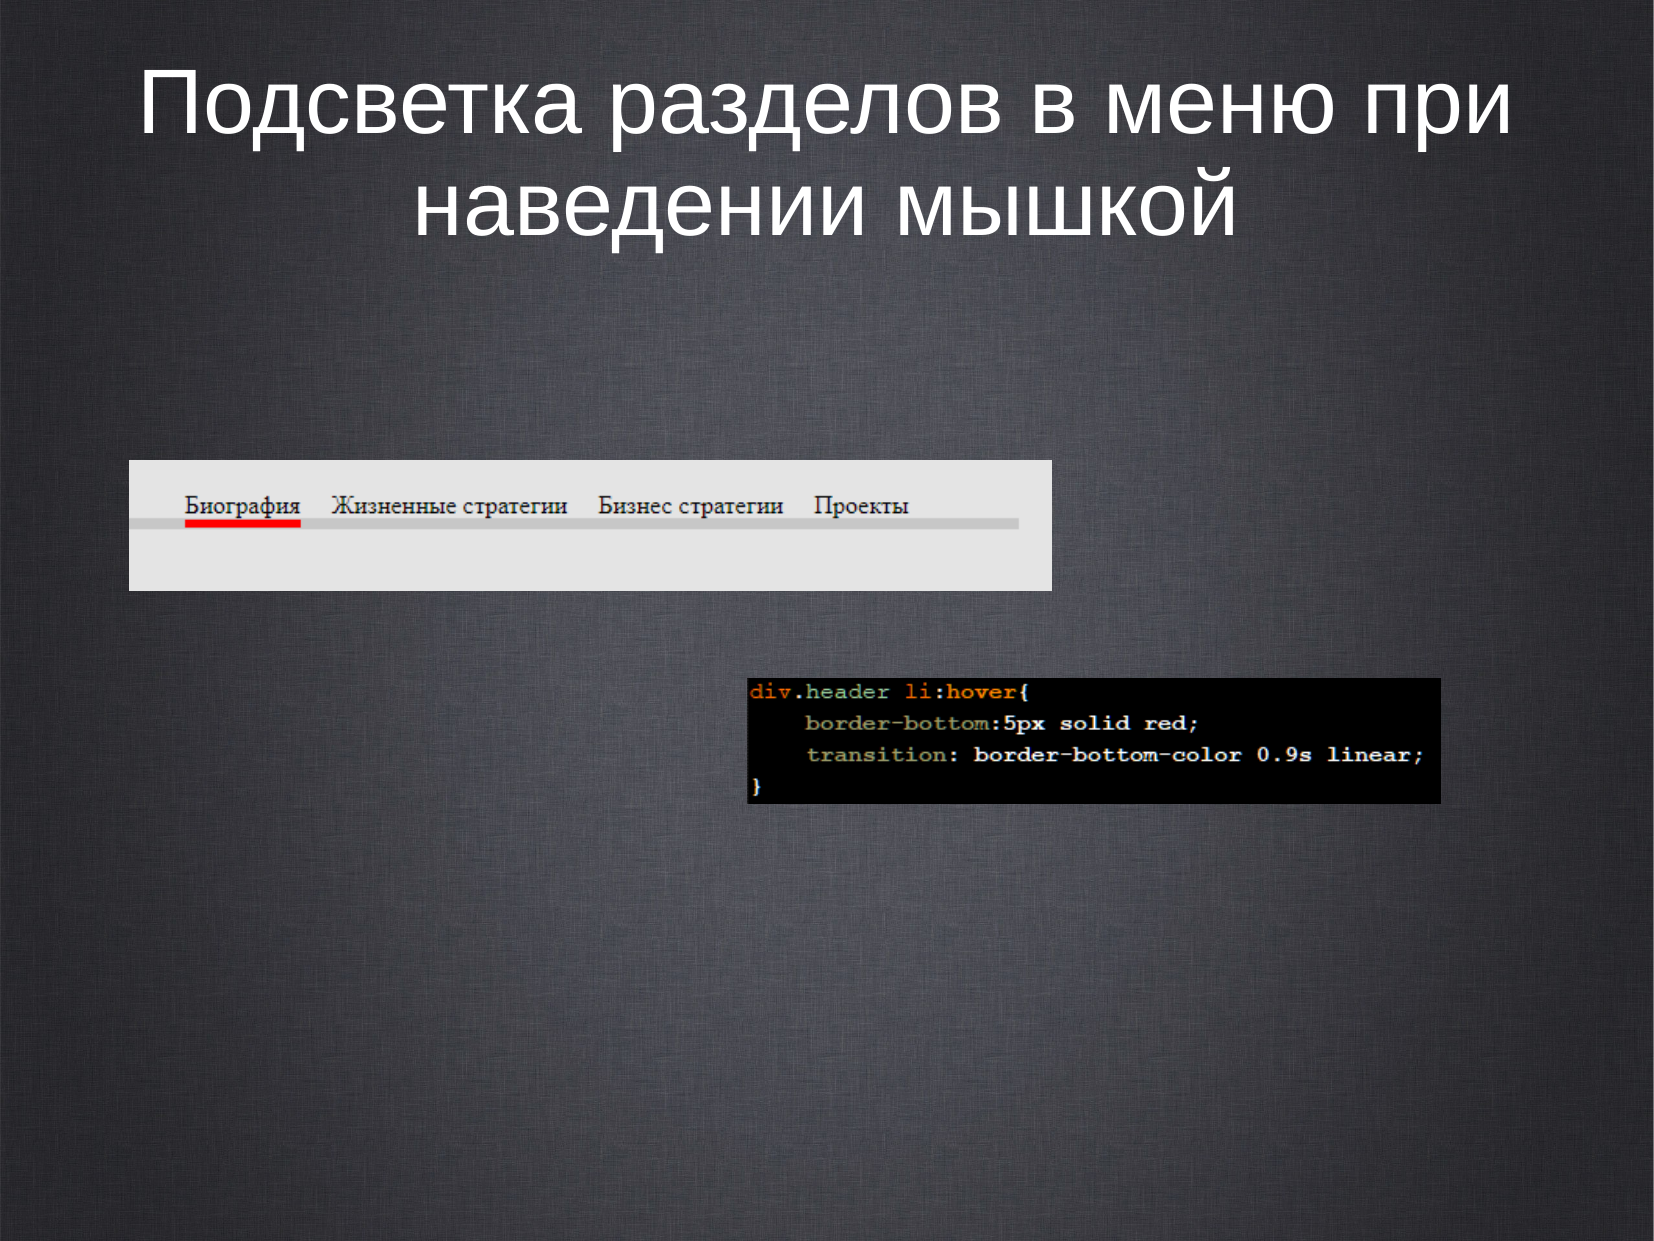

# Подсветка разделов в меню при наведении мышкой